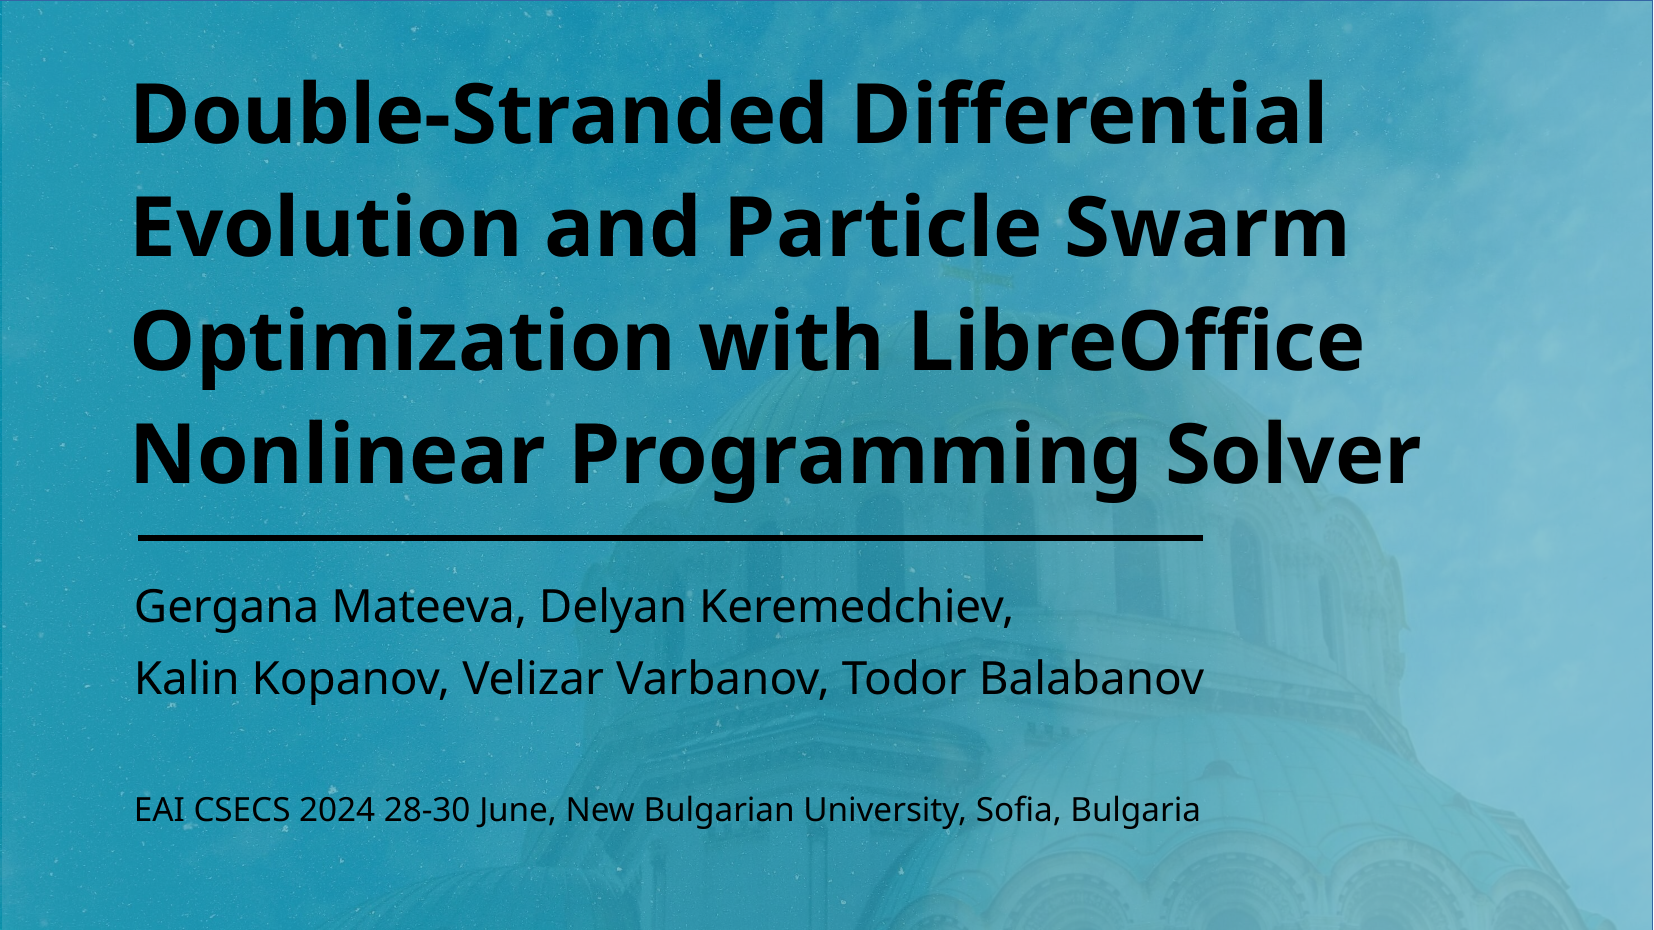

# Double-Stranded Differential Evolution and Particle Swarm Optimization with LibreOffice Nonlinear Programming Solver
Gergana Mateeva, Delyan Keremedchiev,
Kalin Kopanov, Velizar Varbanov, Todor Balabanov
EAI CSECS 2024 28-30 June, New Bulgarian University, Sofia, Bulgaria